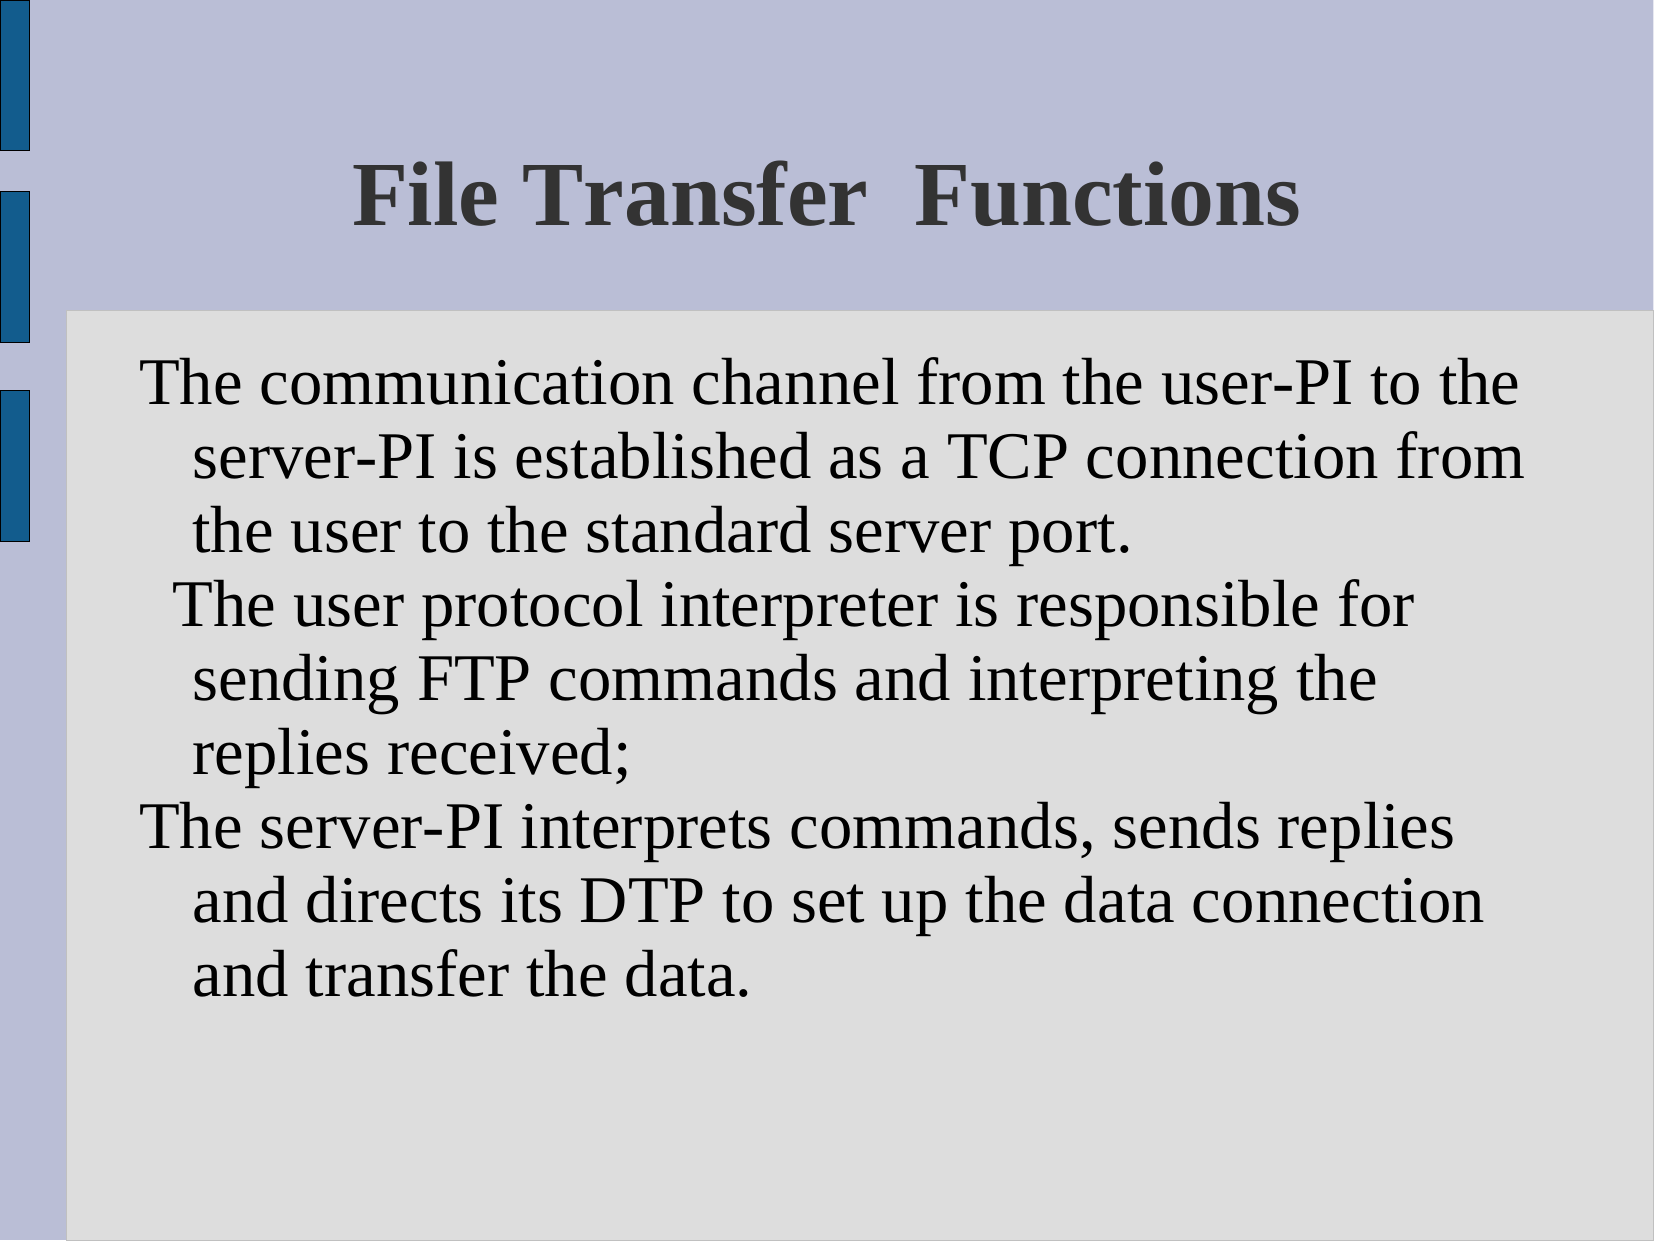

# File Transfer Functions
The communication channel from the user-PI to the server-PI is established as a TCP connection from the user to the standard server port.
 The user protocol interpreter is responsible for sending FTP commands and interpreting the replies received;
The server-PI interprets commands, sends replies and directs its DTP to set up the data connection and transfer the data.